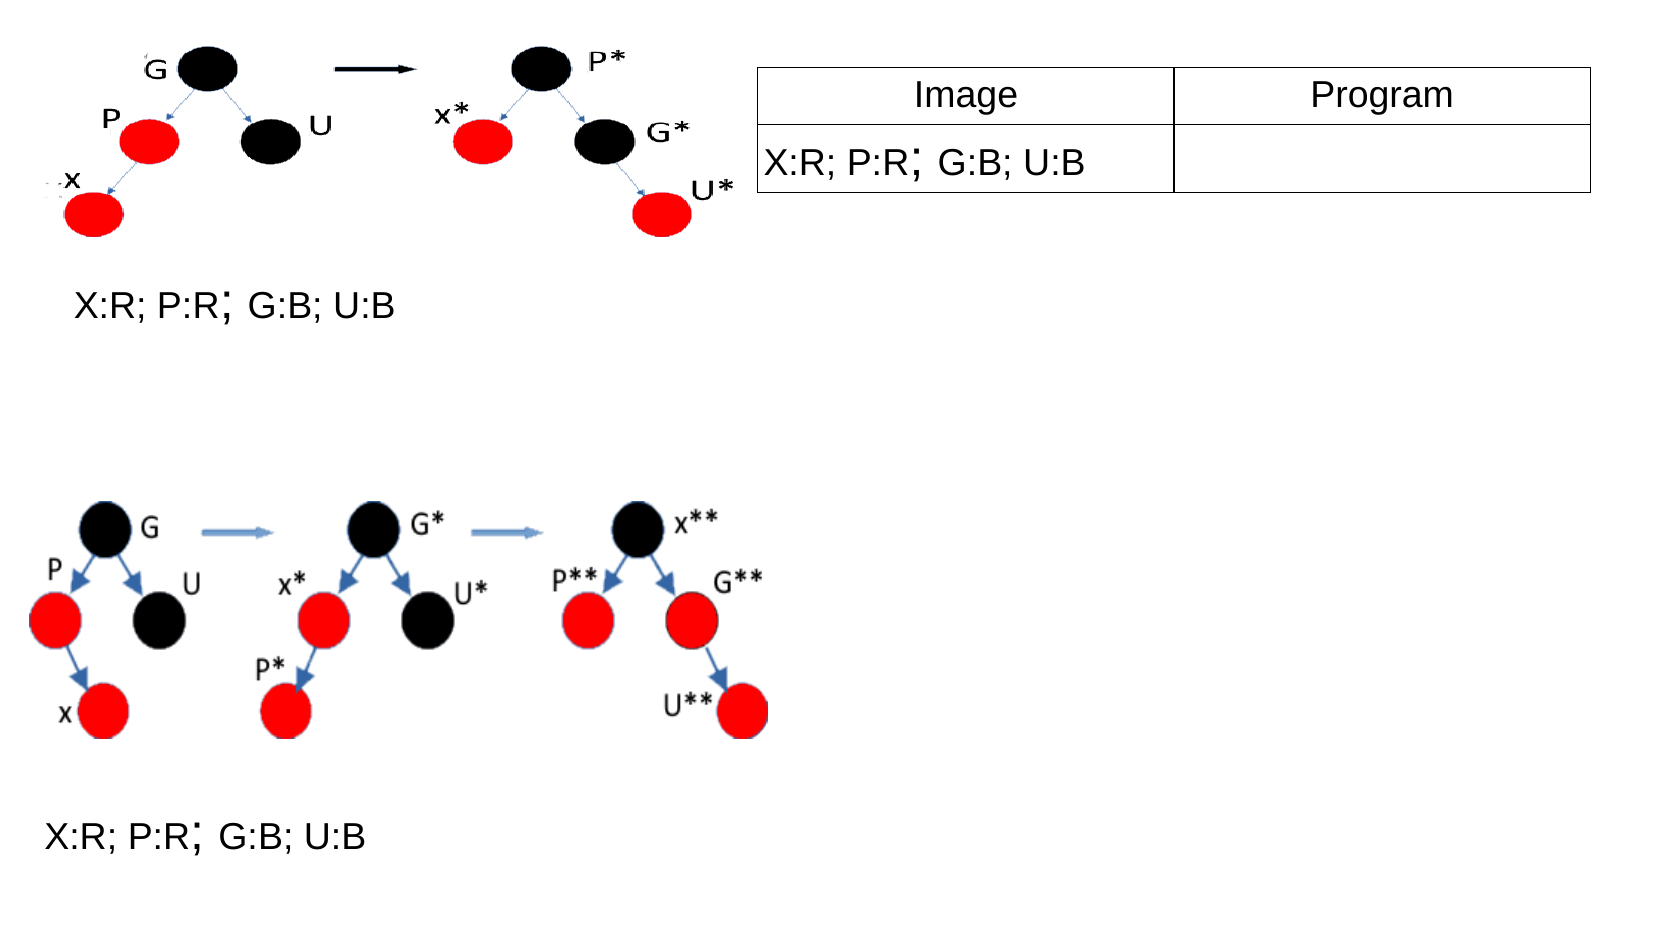

| Image | Program |
| --- | --- |
| X:R; P:R; G:B; U:B | |
X:R; P:R; G:B; U:B
X:R; P:R; G:B; U:B